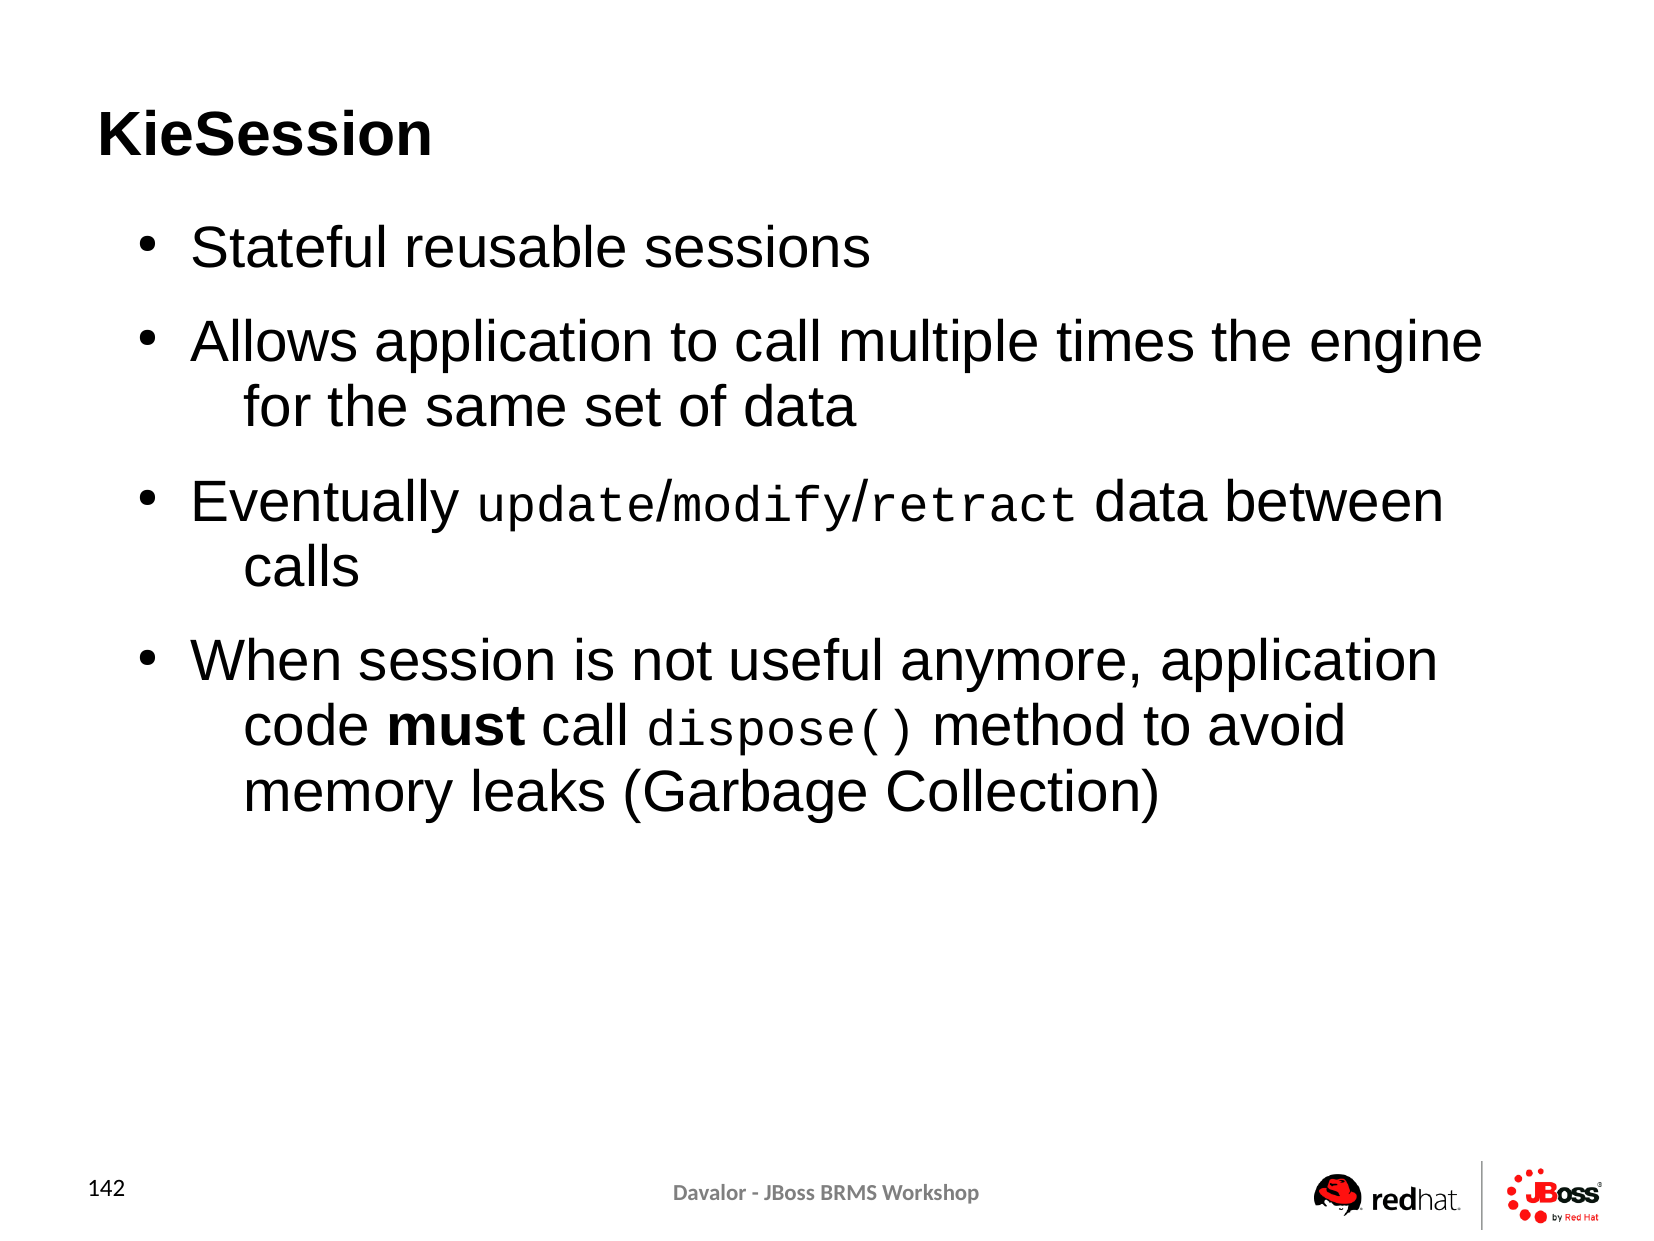

# KieSession
Stateful reusable sessions
Allows application to call multiple times the engine for the same set of data
Eventually update/modify/retract data between calls
When session is not useful anymore, application code must call dispose() method to avoid memory leaks (Garbage Collection)